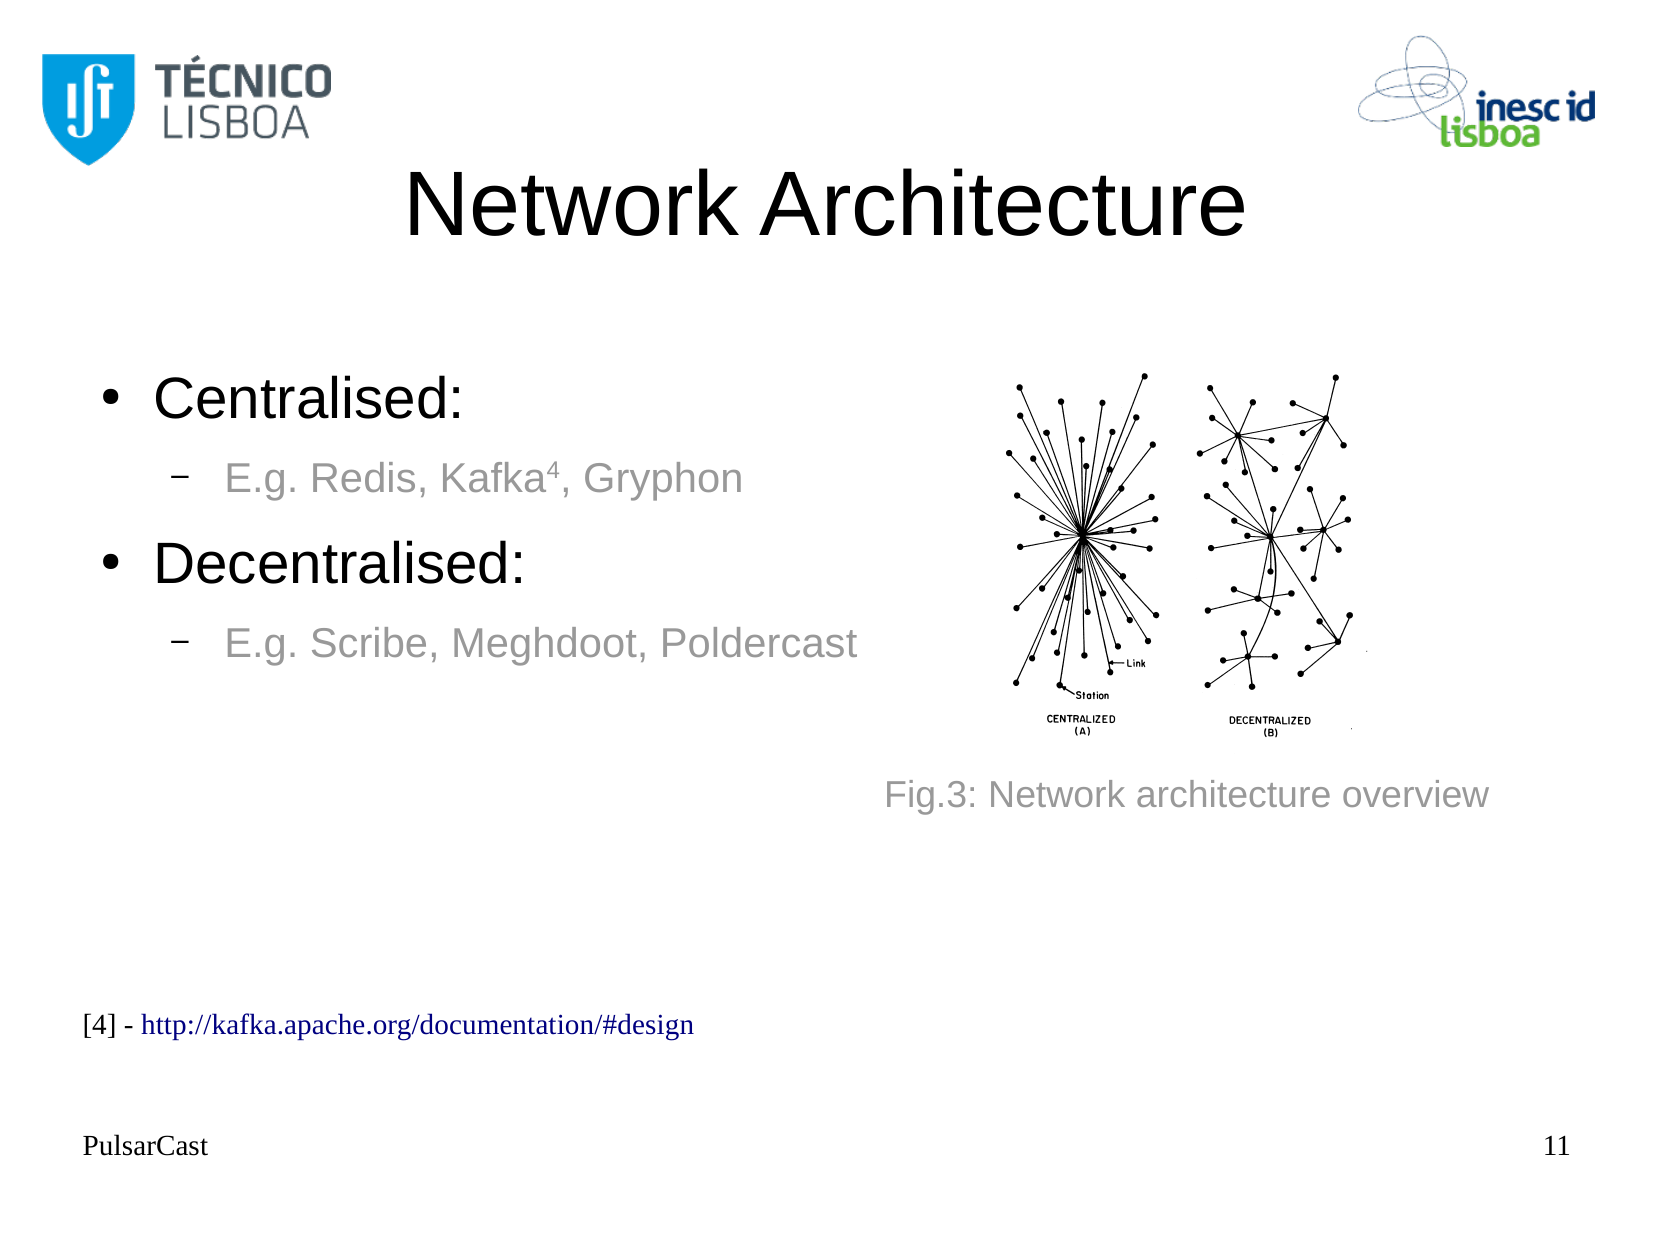

Network Architecture
# Centralised:
E.g. Redis, Kafka4, Gryphon
Decentralised:
E.g. Scribe, Meghdoot, Poldercast
Fig.3: Network architecture overview
[4] - http://kafka.apache.org/documentation/#design
PulsarCast
11